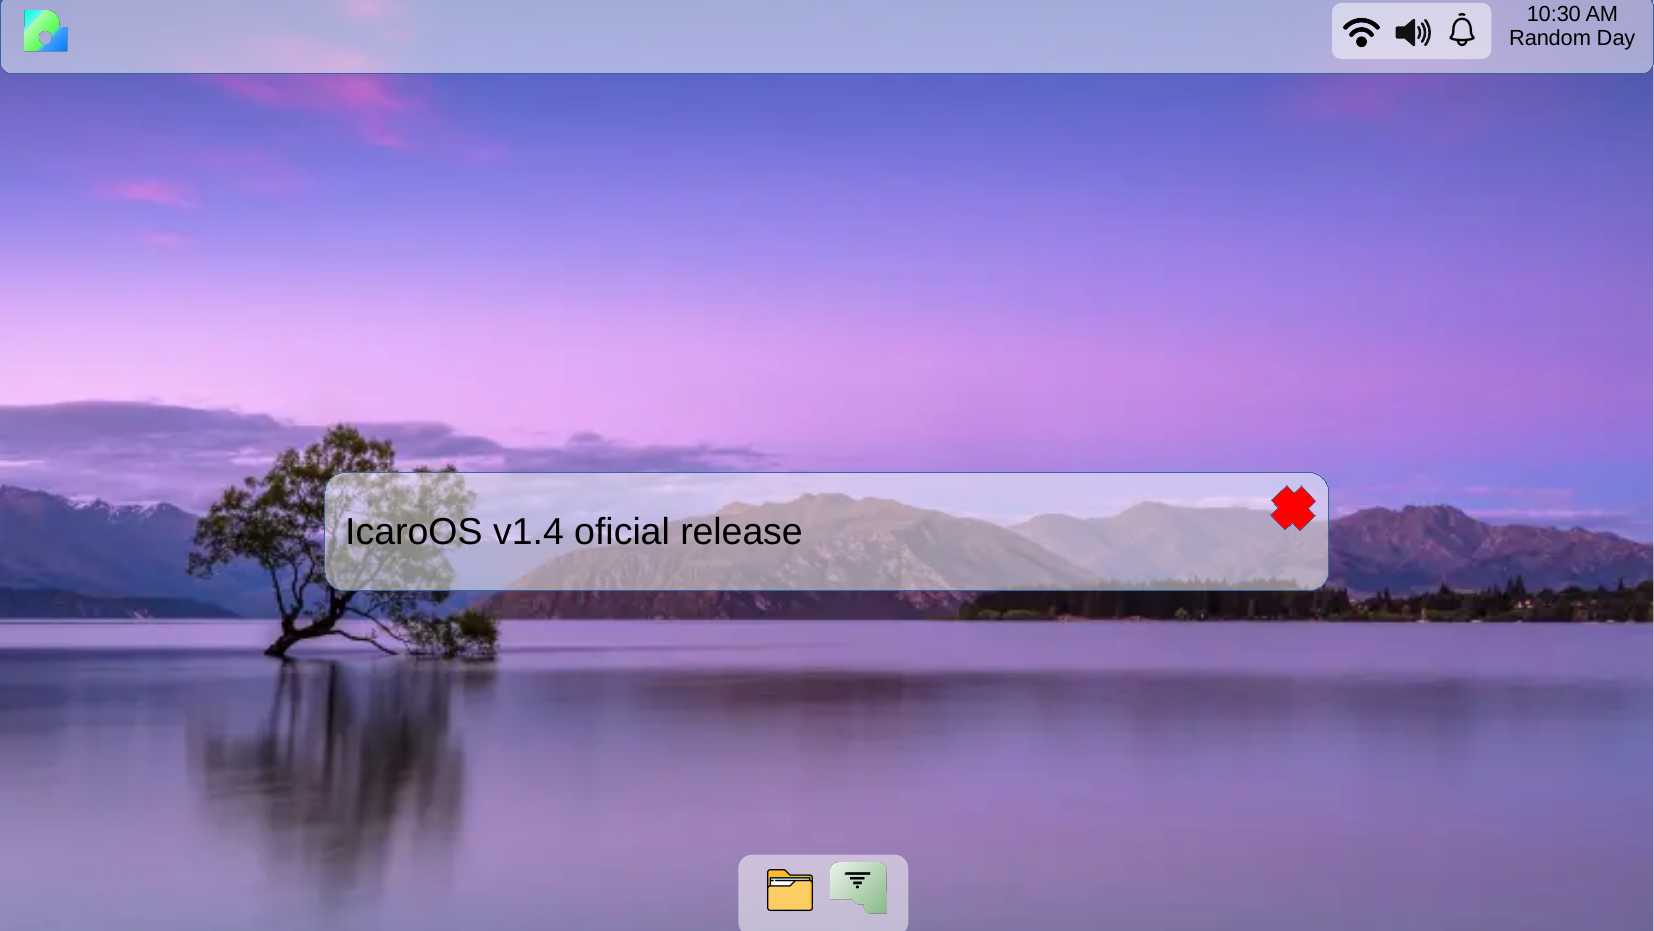

10:30 AM
Random Day
IcaroOS v1.4 oficial release